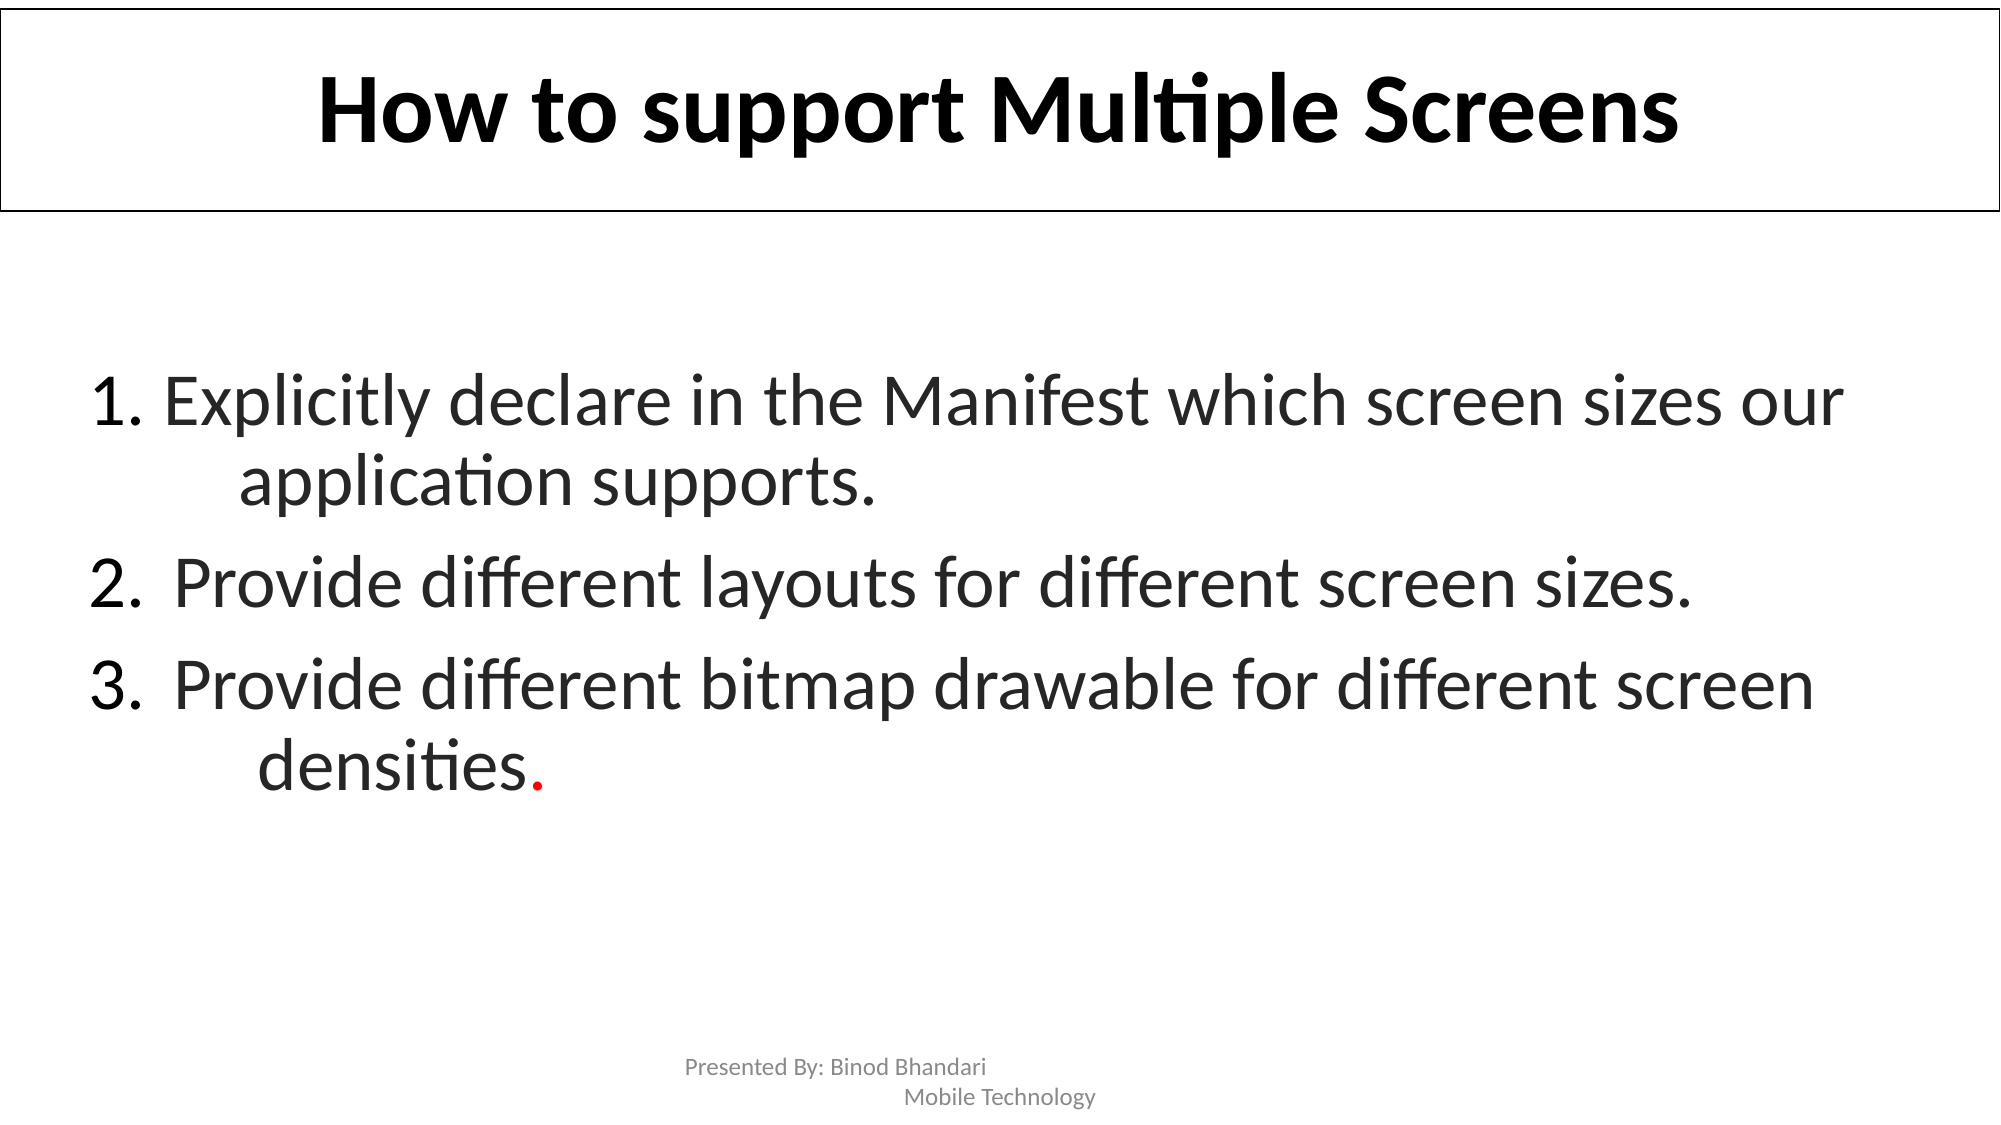

# How to support Multiple Screens
Explicitly declare in the Manifest which screen sizes our application supports.
Provide different layouts for different screen sizes.
Provide different bitmap drawable for different screen densities.
Presented By: Binod Bhandari Mobile Technology